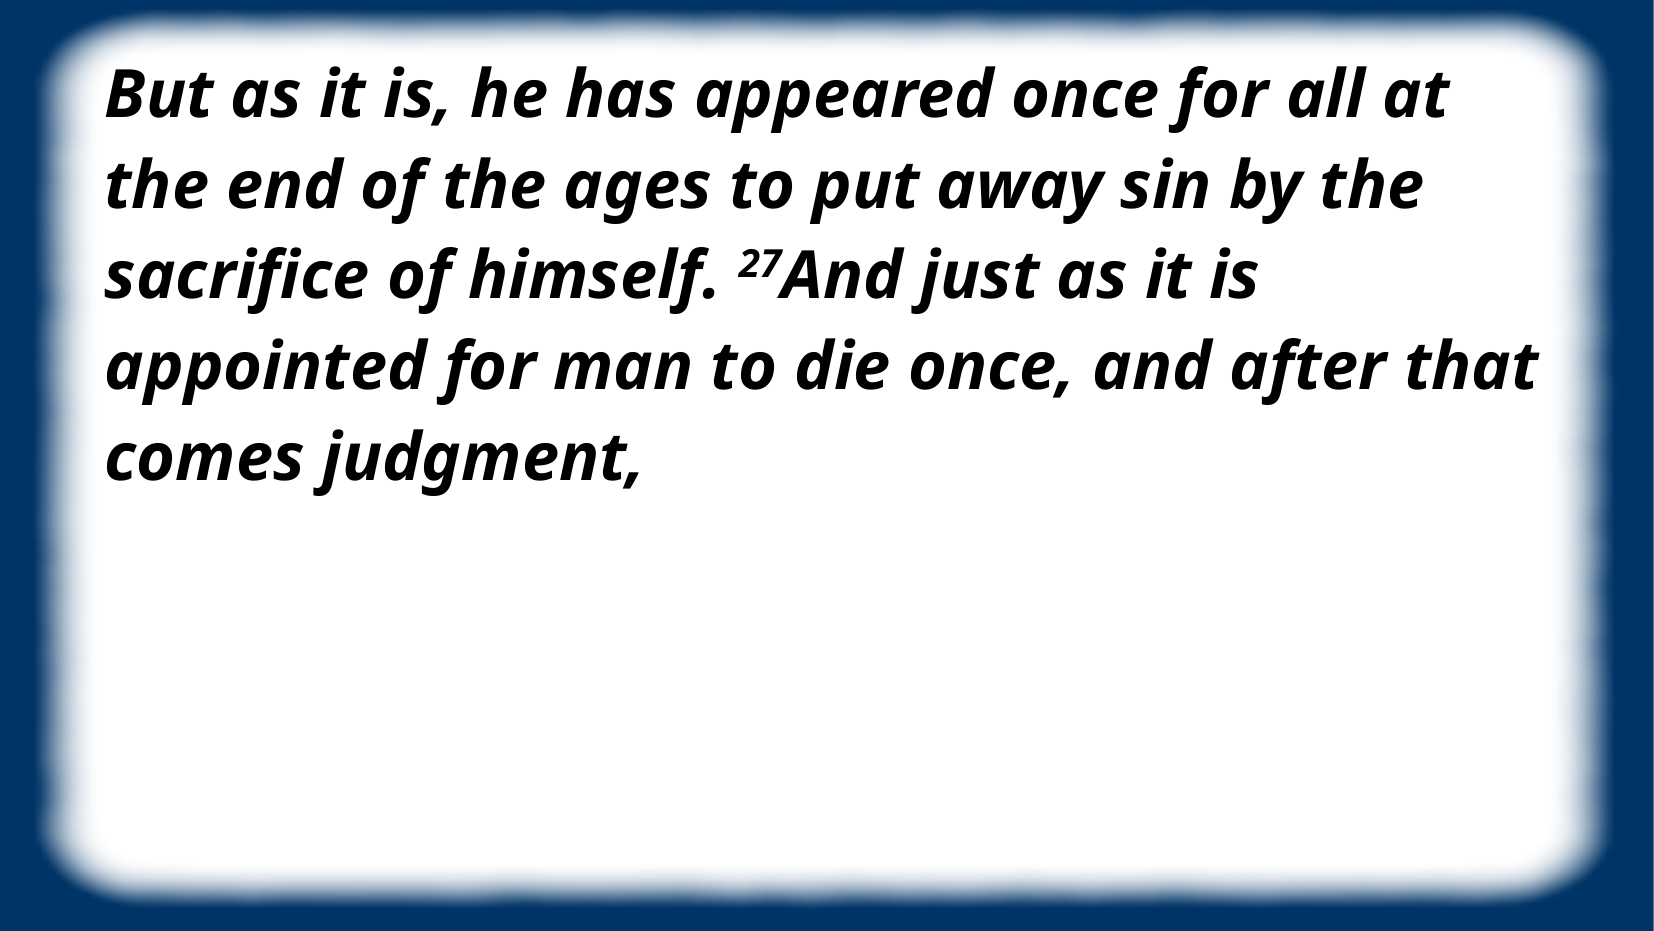

But as it is, he has appeared once for all at the end of the ages to put away sin by the sacrifice of himself. 27And just as it is appointed for man to die once, and after that comes judgment,